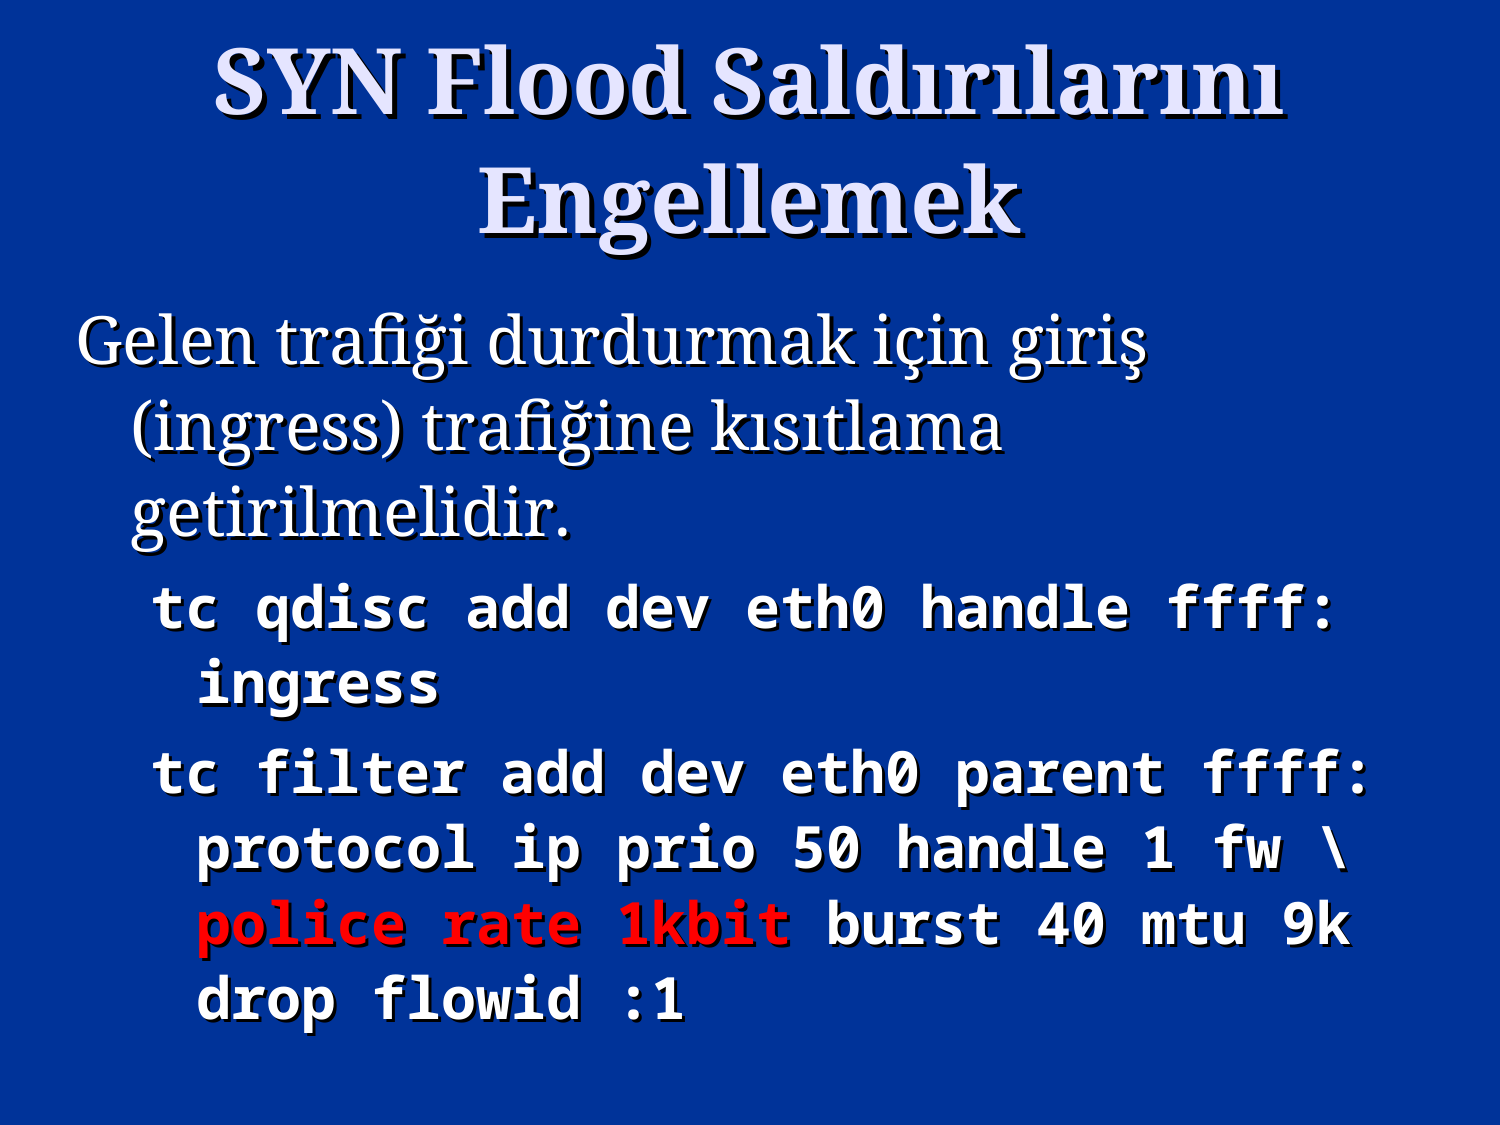

# SYN Flood Saldırılarını Engellemek
Gelen trafiği durdurmak için giriş (ingress) trafiğine kısıtlama getirilmelidir.
tc qdisc add dev eth0 handle ffff: ingress
tc filter add dev eth0 parent ffff: protocol ip prio 50 handle 1 fw \
police rate 1kbit burst 40 mtu 9k drop flowid :1